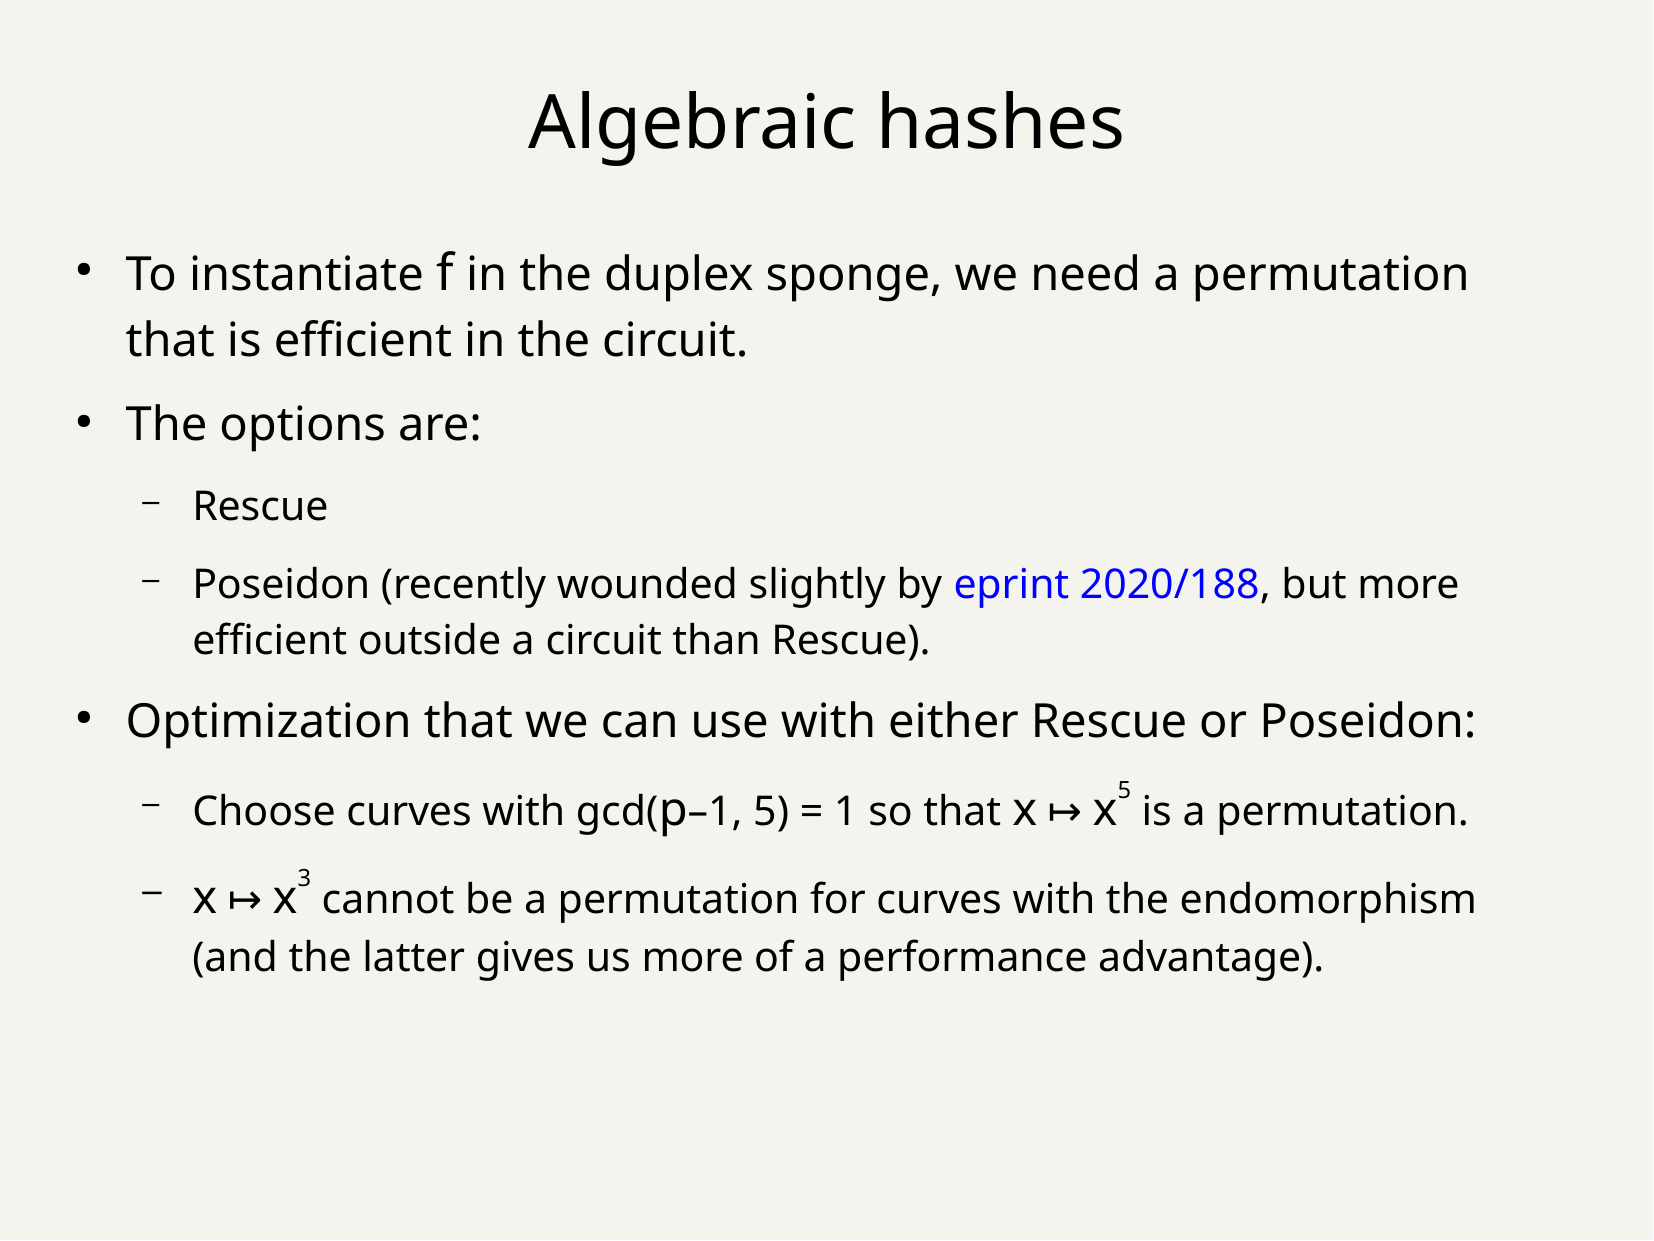

# Algebraic hashes
To instantiate f in the duplex sponge, we need a permutation that is efficient in the circuit.
The options are:
Rescue
Poseidon (recently wounded slightly by eprint 2020/188, but more efficient outside a circuit than Rescue).
Optimization that we can use with either Rescue or Poseidon:
Choose curves with gcd(p–1, 5) = 1 so that x ↦ x5 is a permutation.
x ↦ x3 cannot be a permutation for curves with the endomorphism (and the latter gives us more of a performance advantage).